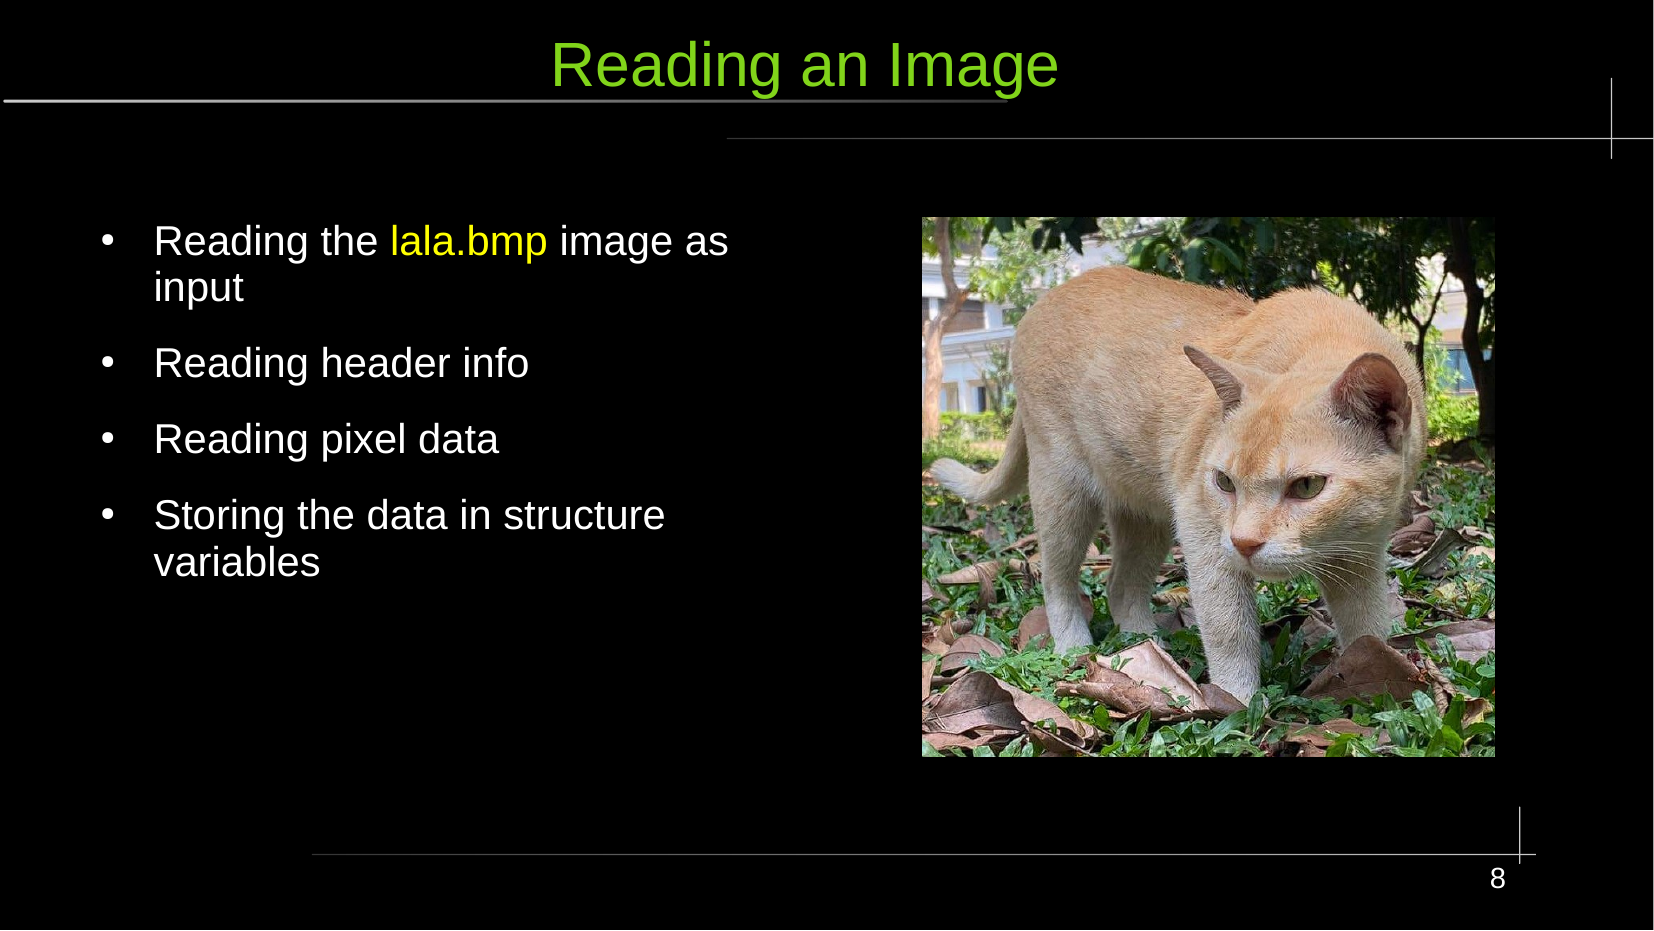

# Reading an Image
Reading the lala.bmp image as input
Reading header info
Reading pixel data
Storing the data in structure variables
8